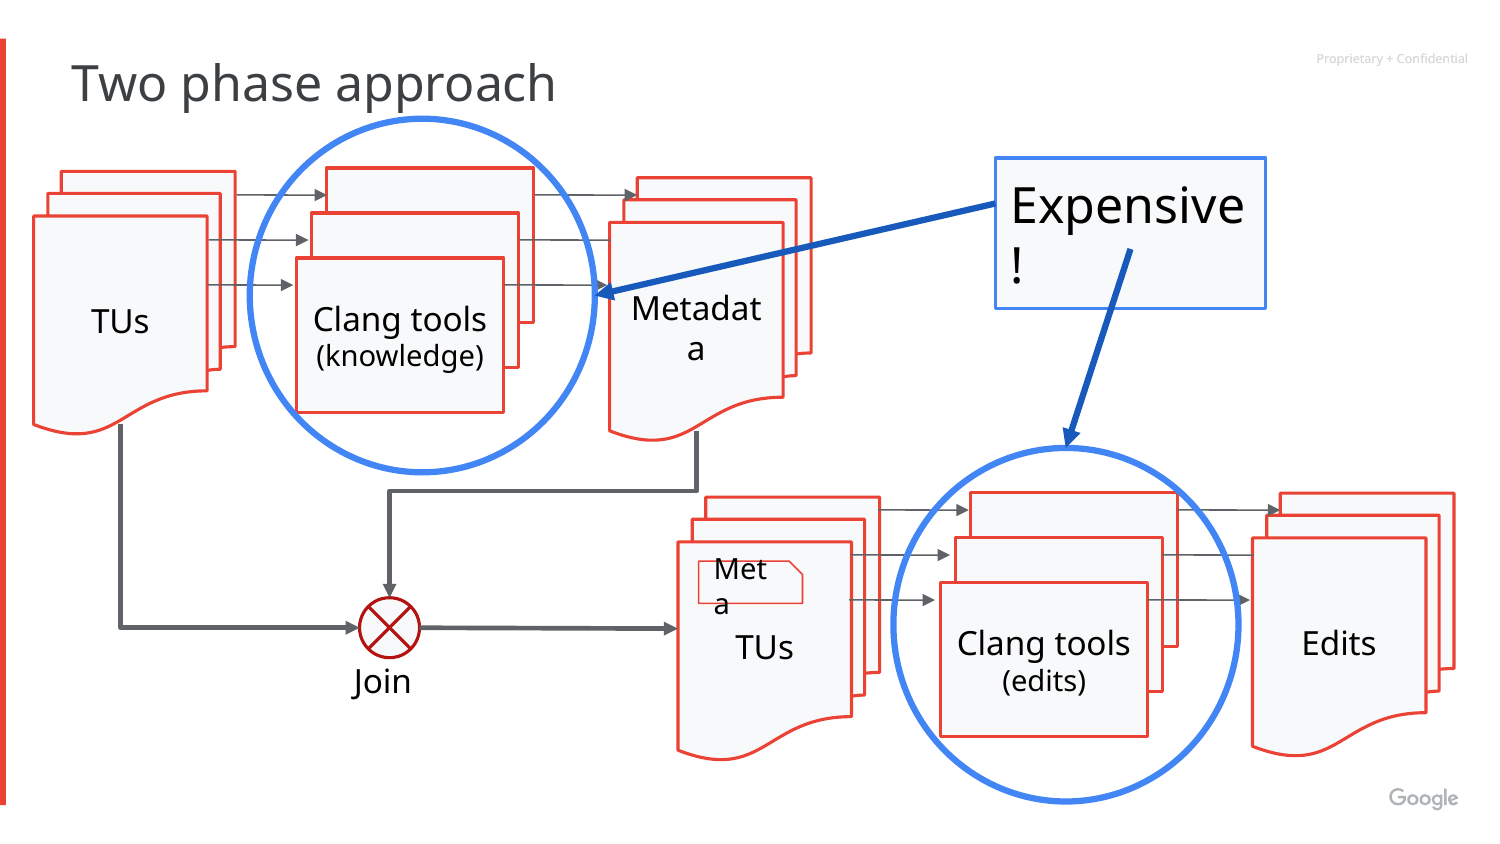

# Two phase approach
Expensive!
Clang tools
(knowledge)
TUs
Metadata
Clang tools
(edits)
Edits
TUs
Meta
Join